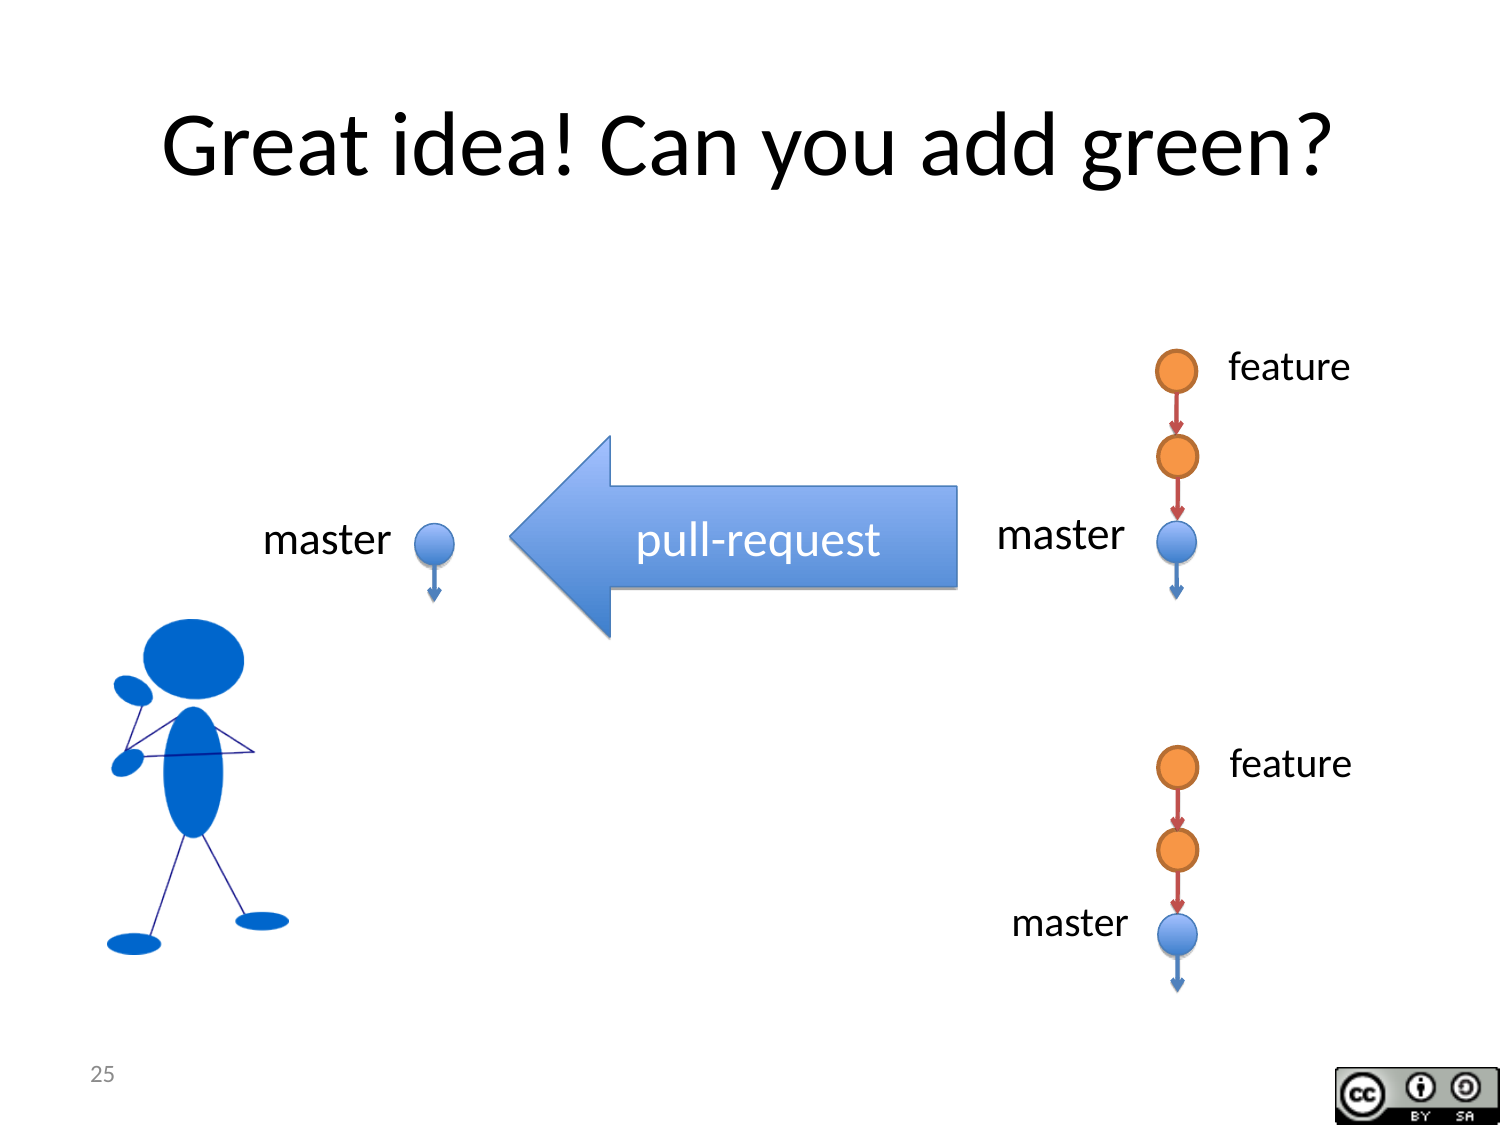

# Great idea! Can you add green?
feature
pull-request
master
master
feature
master